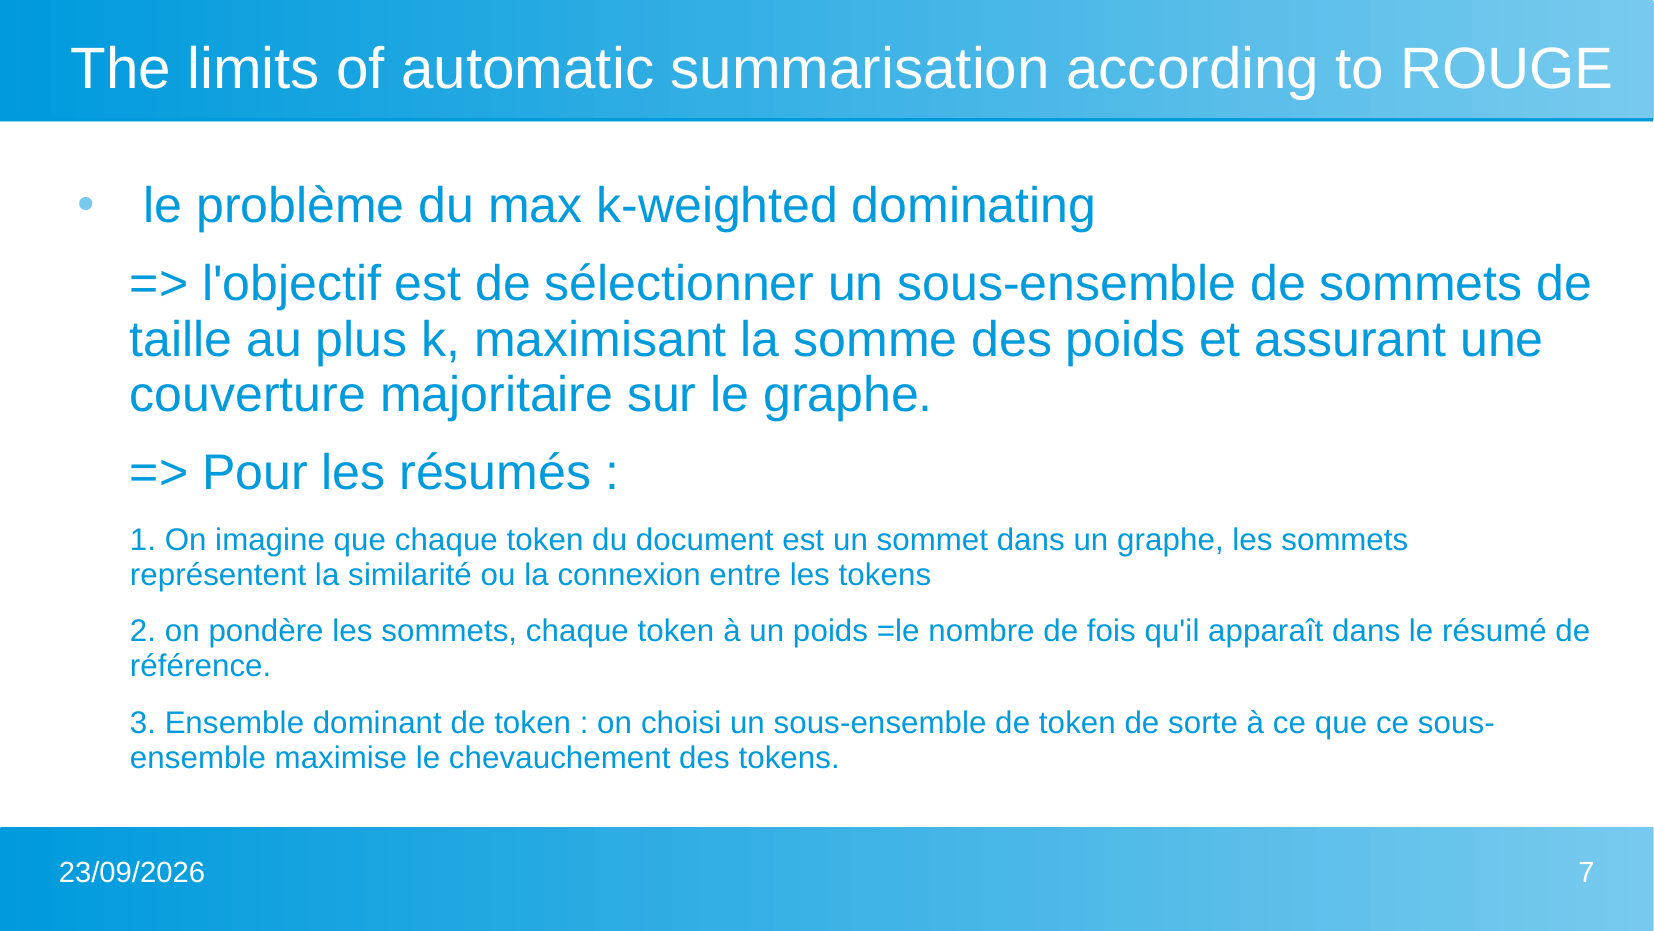

# The limits of automatic summarisation according to ROUGE
 le problème du max k-weighted dominating
=> l'objectif est de sélectionner un sous-ensemble de sommets de taille au plus k, maximisant la somme des poids et assurant une couverture majoritaire sur le graphe.
=> Pour les résumés :
1. On imagine que chaque token du document est un sommet dans un graphe, les sommets représentent la similarité ou la connexion entre les tokens
2. on pondère les sommets, chaque token à un poids =le nombre de fois qu'il apparaît dans le résumé de référence.
3. Ensemble dominant de token : on choisi un sous-ensemble de token de sorte à ce que ce sous-ensemble maximise le chevauchement des tokens.
7